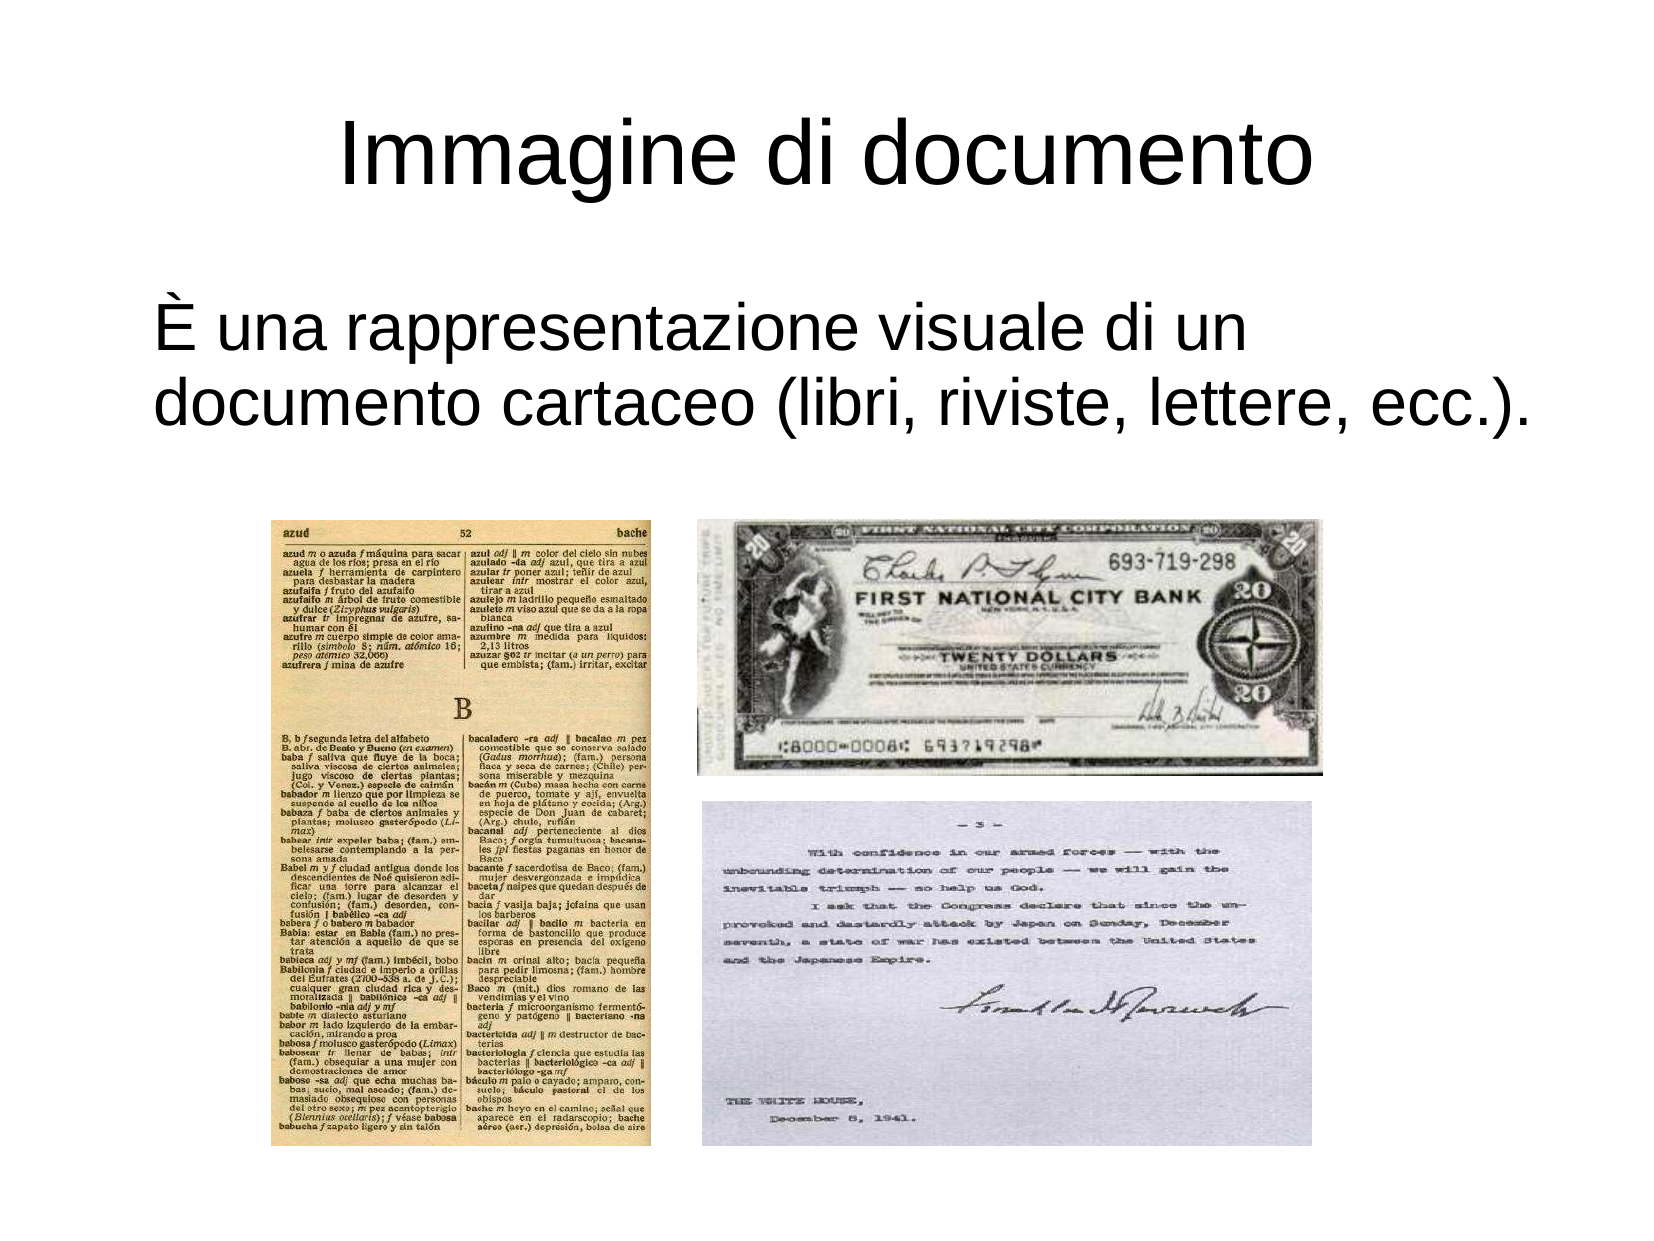

# Immagine di documento
È una rappresentazione visuale di un documento cartaceo (libri, riviste, lettere, ecc.).